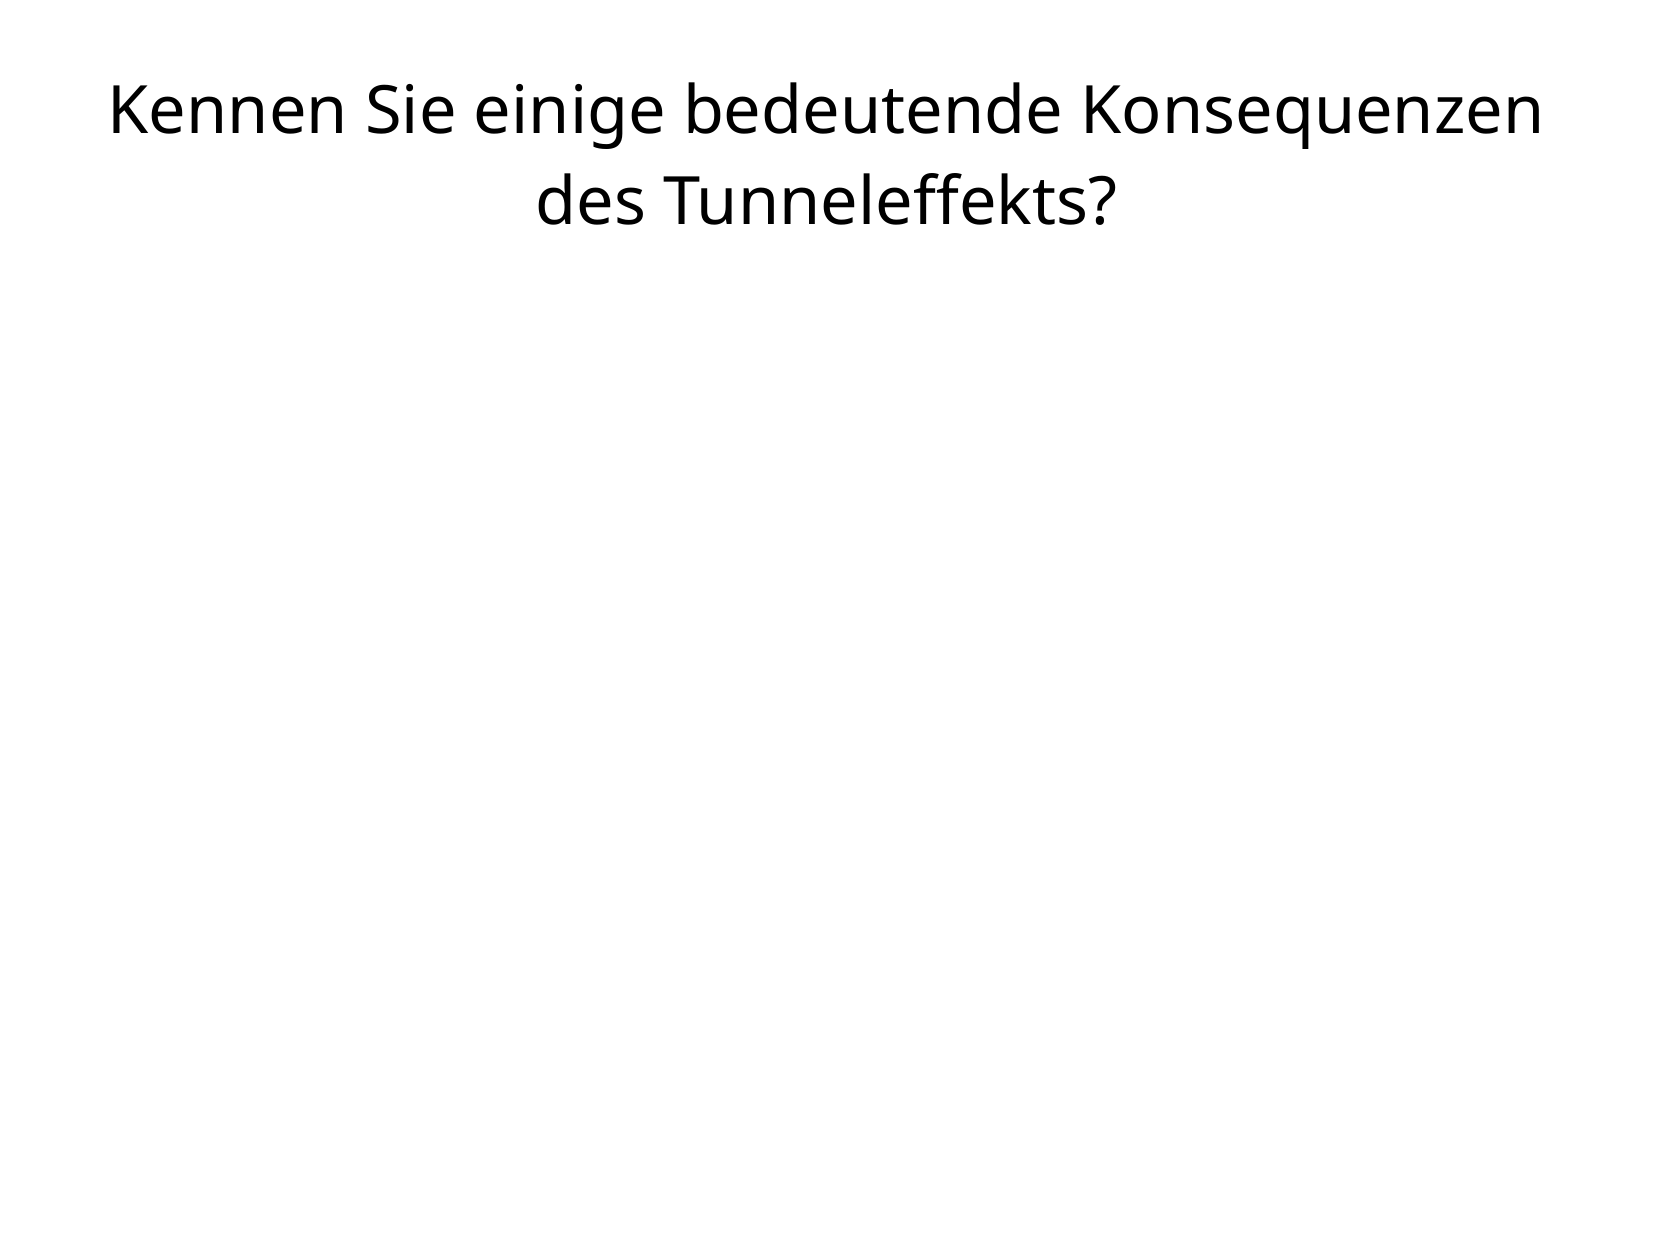

# Kennen Sie einige bedeutende Konsequenzen des Tunneleffekts?